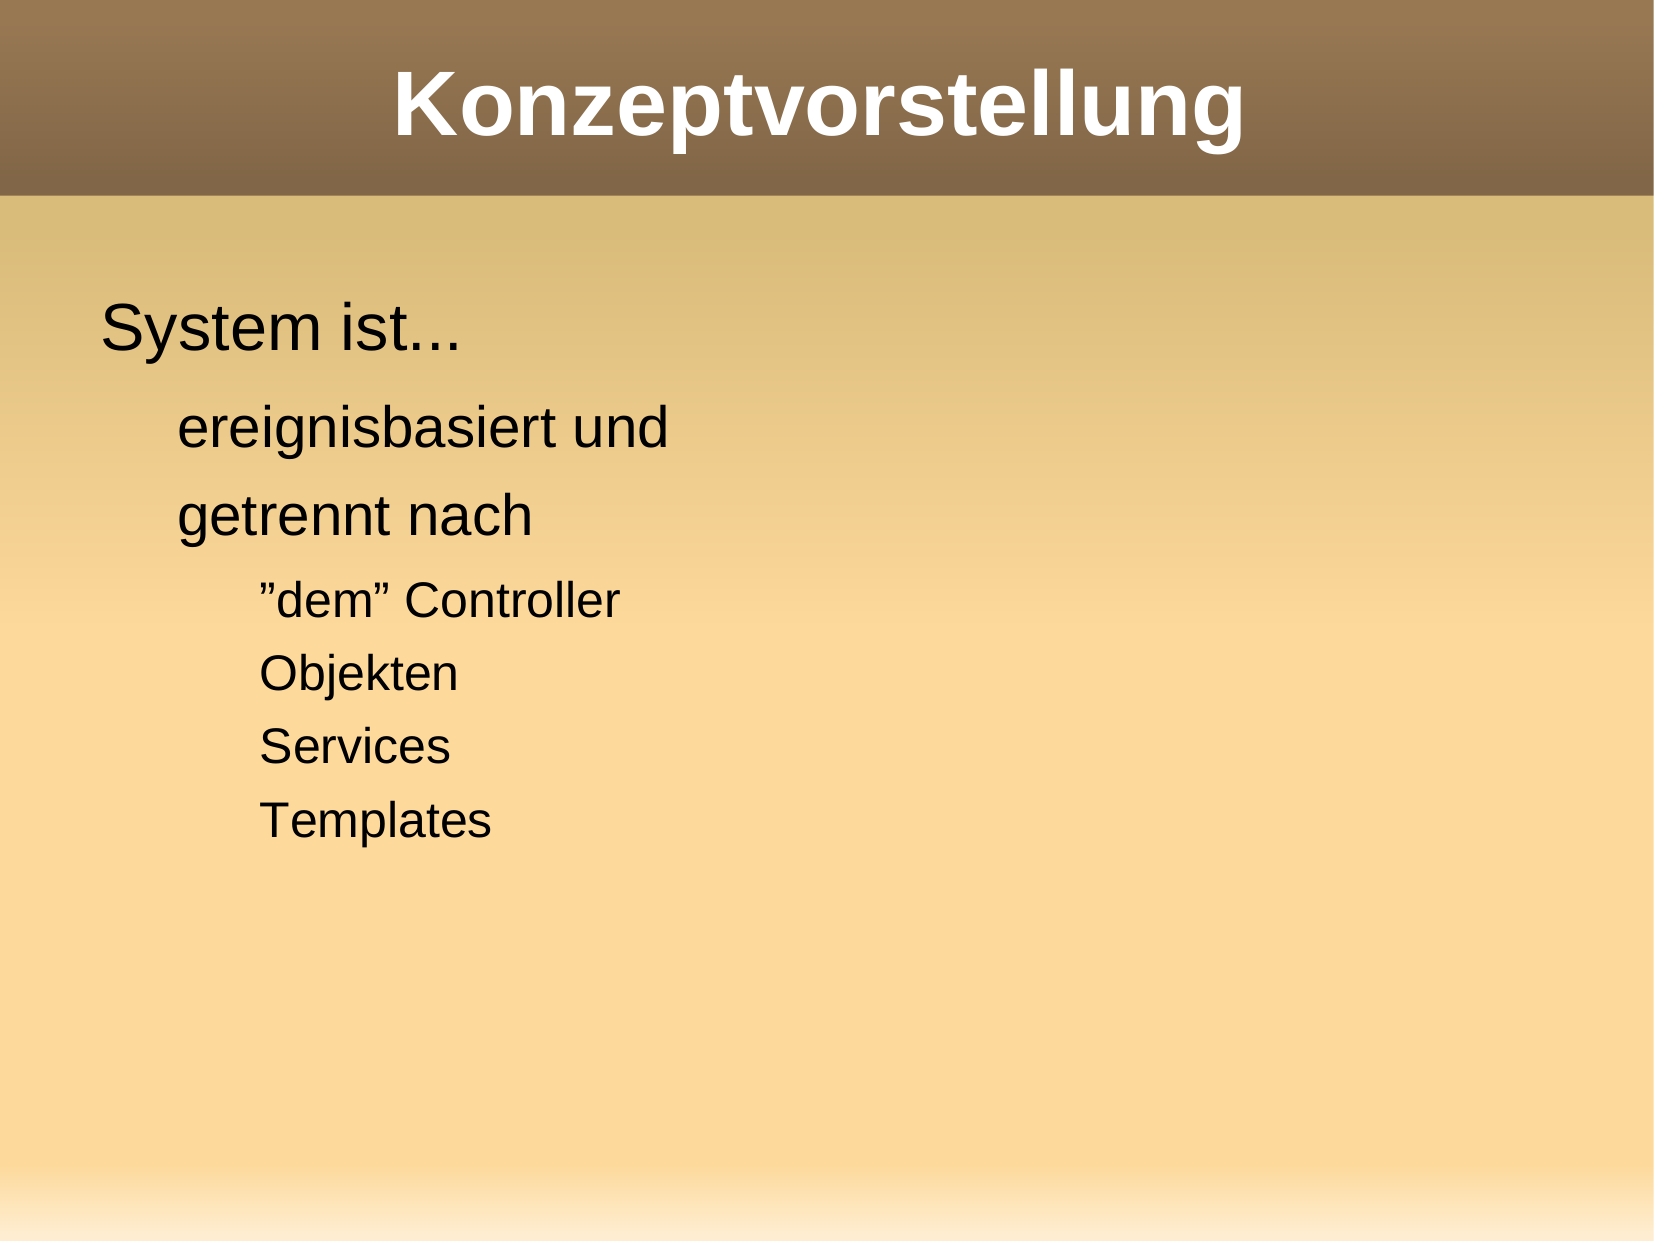

# Konzeptvorstellung
System ist...
ereignisbasiert und
getrennt nach
”dem” Controller
Objekten
Services
Templates